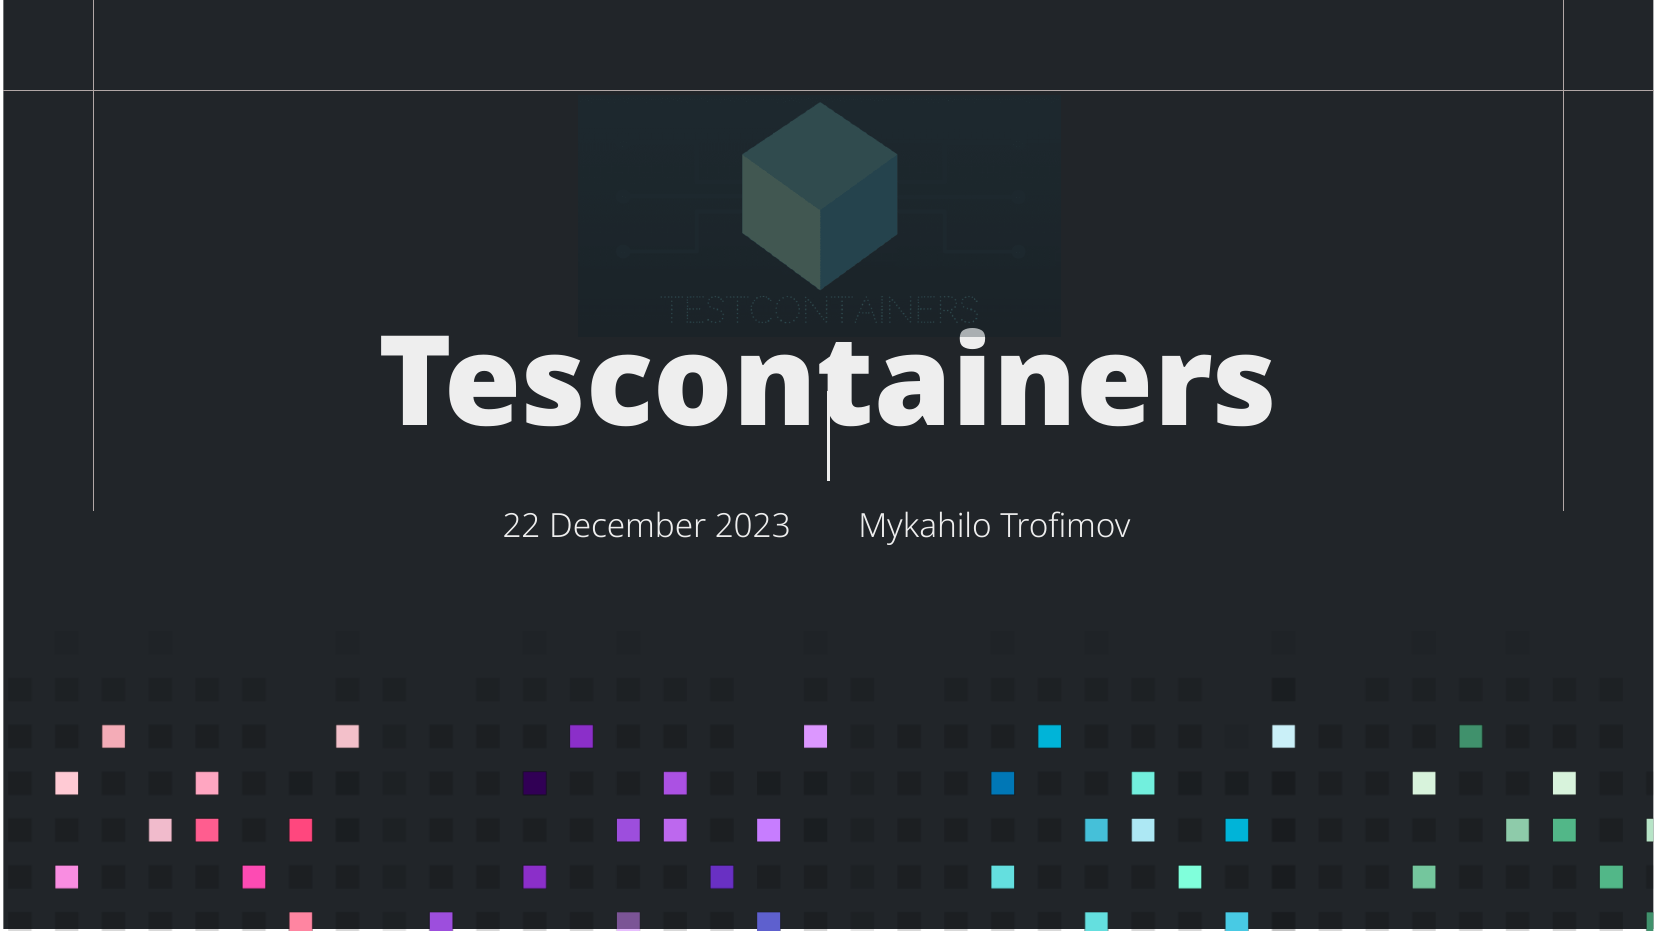

# Tescontainers
22 December 2023
Mykahilo Trofimov